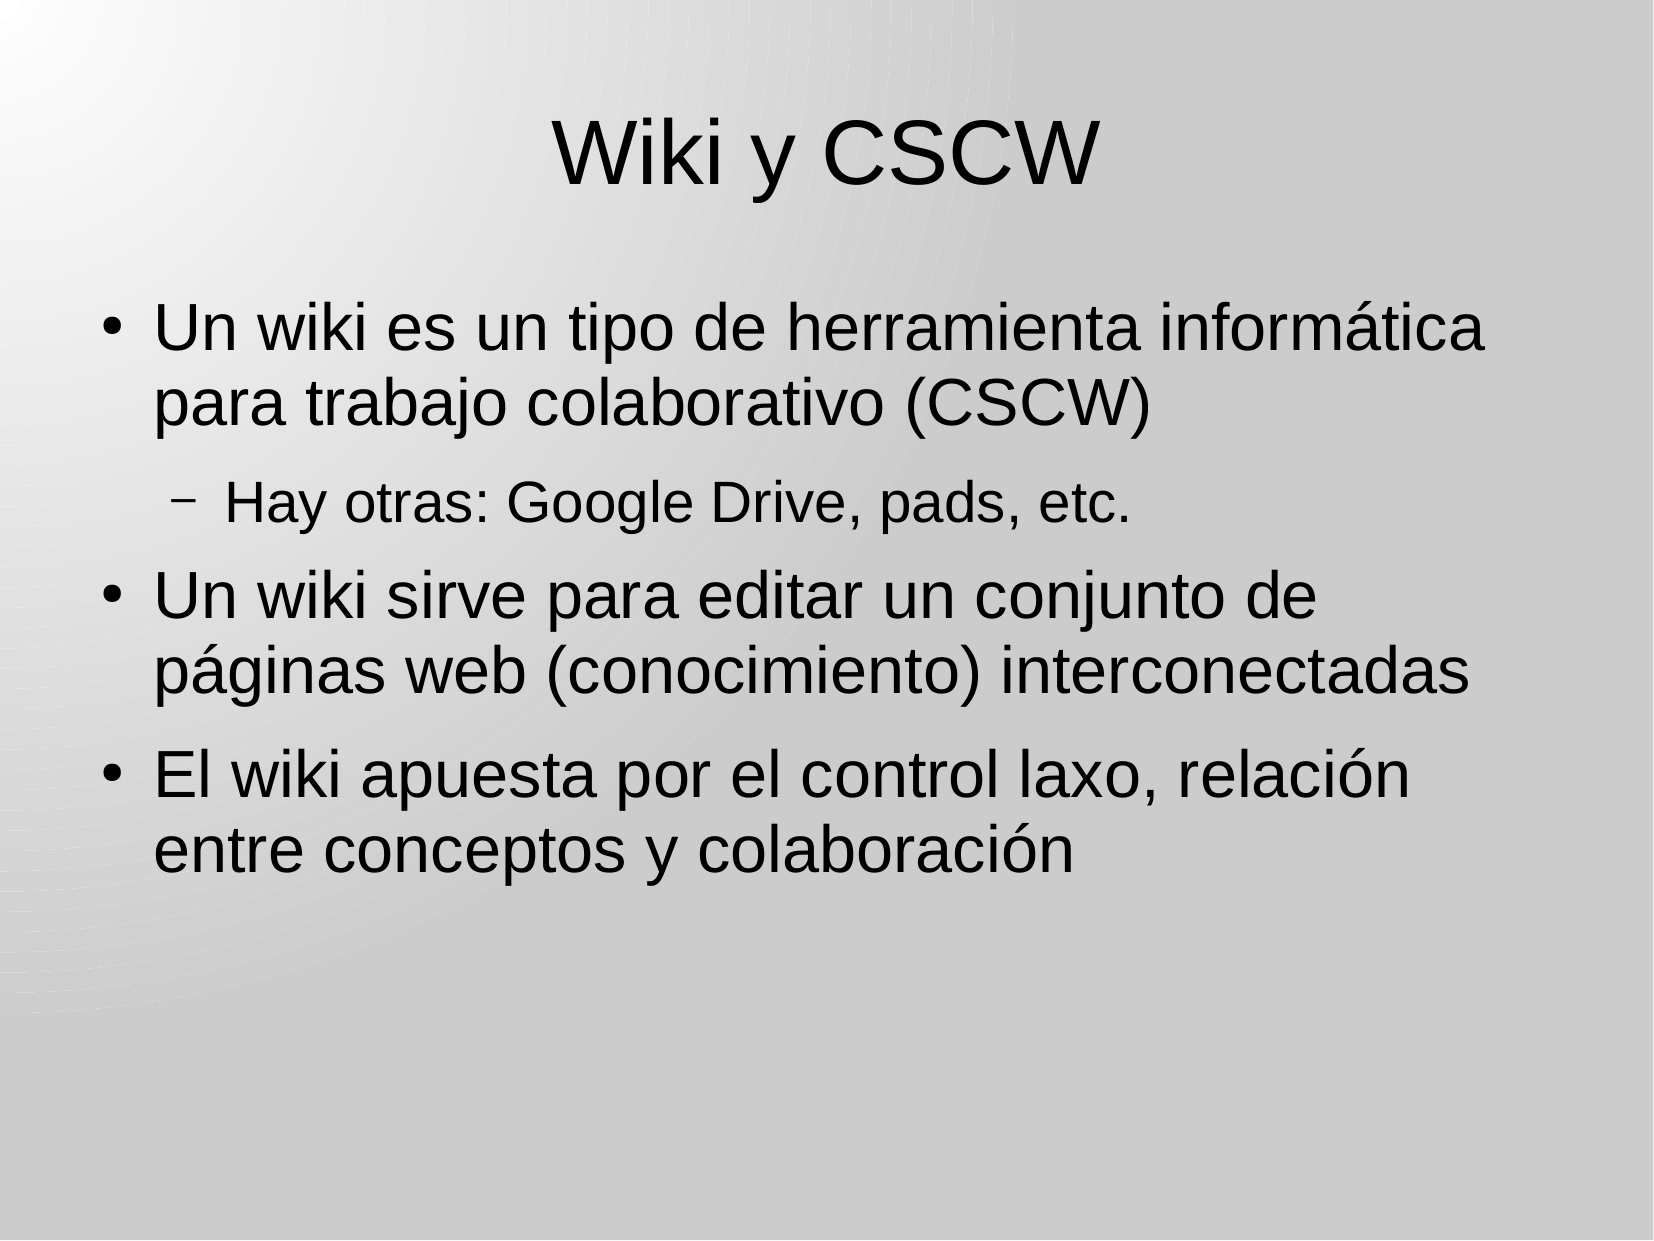

# Wiki y CSCW
Un wiki es un tipo de herramienta informática para trabajo colaborativo (CSCW)
Hay otras: Google Drive, pads, etc.
Un wiki sirve para editar un conjunto de páginas web (conocimiento) interconectadas
El wiki apuesta por el control laxo, relación entre conceptos y colaboración